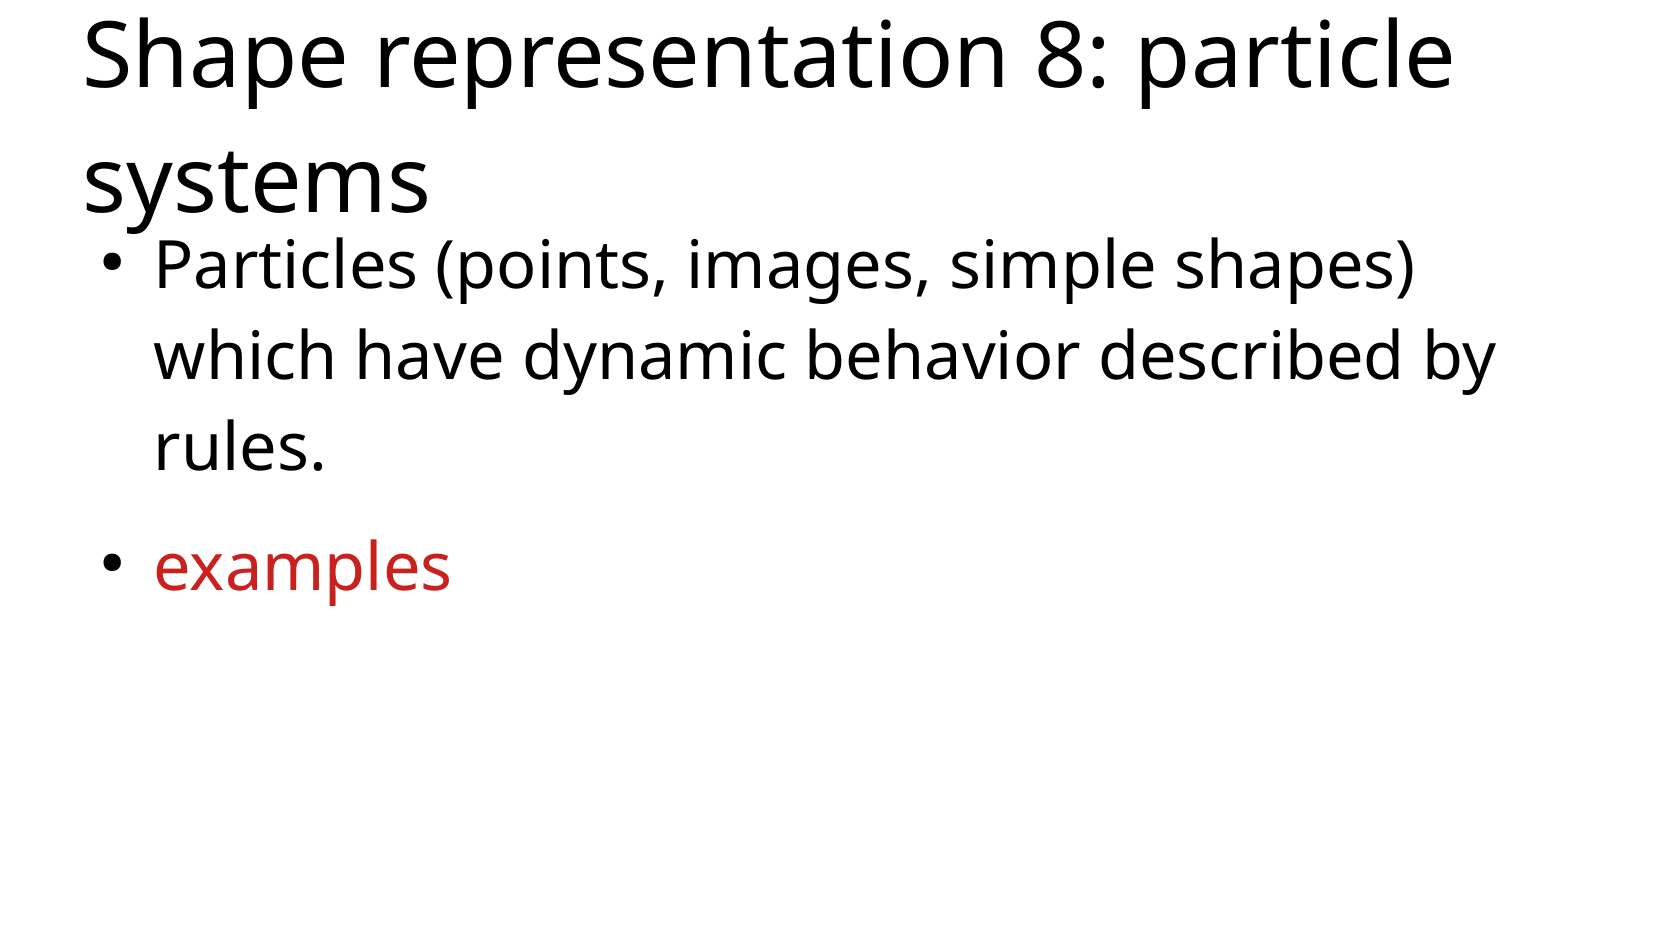

# Shape representation 8: particle systems
Particles (points, images, simple shapes) which have dynamic behavior described by rules.
examples